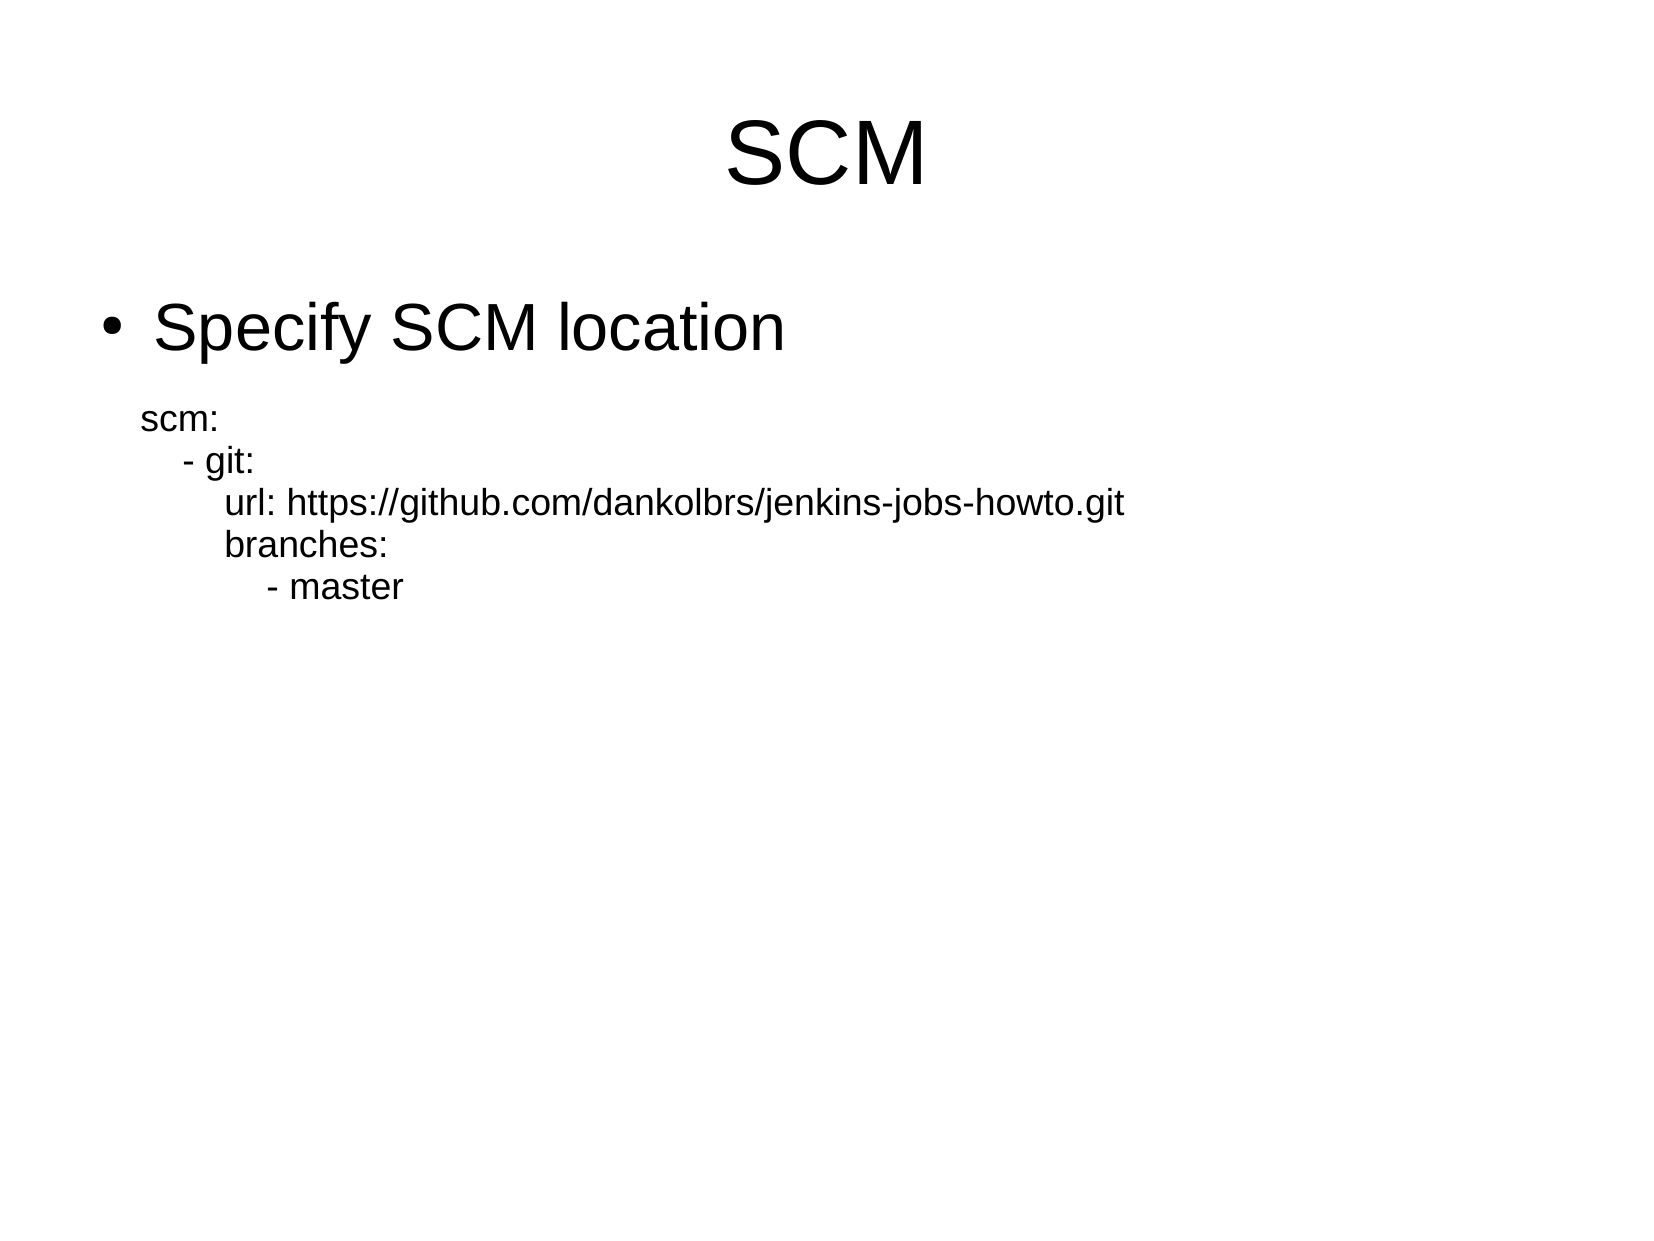

# SCM
Specify SCM location
scm:
 - git:
 url: https://github.com/dankolbrs/jenkins-jobs-howto.git
 branches:
 - master